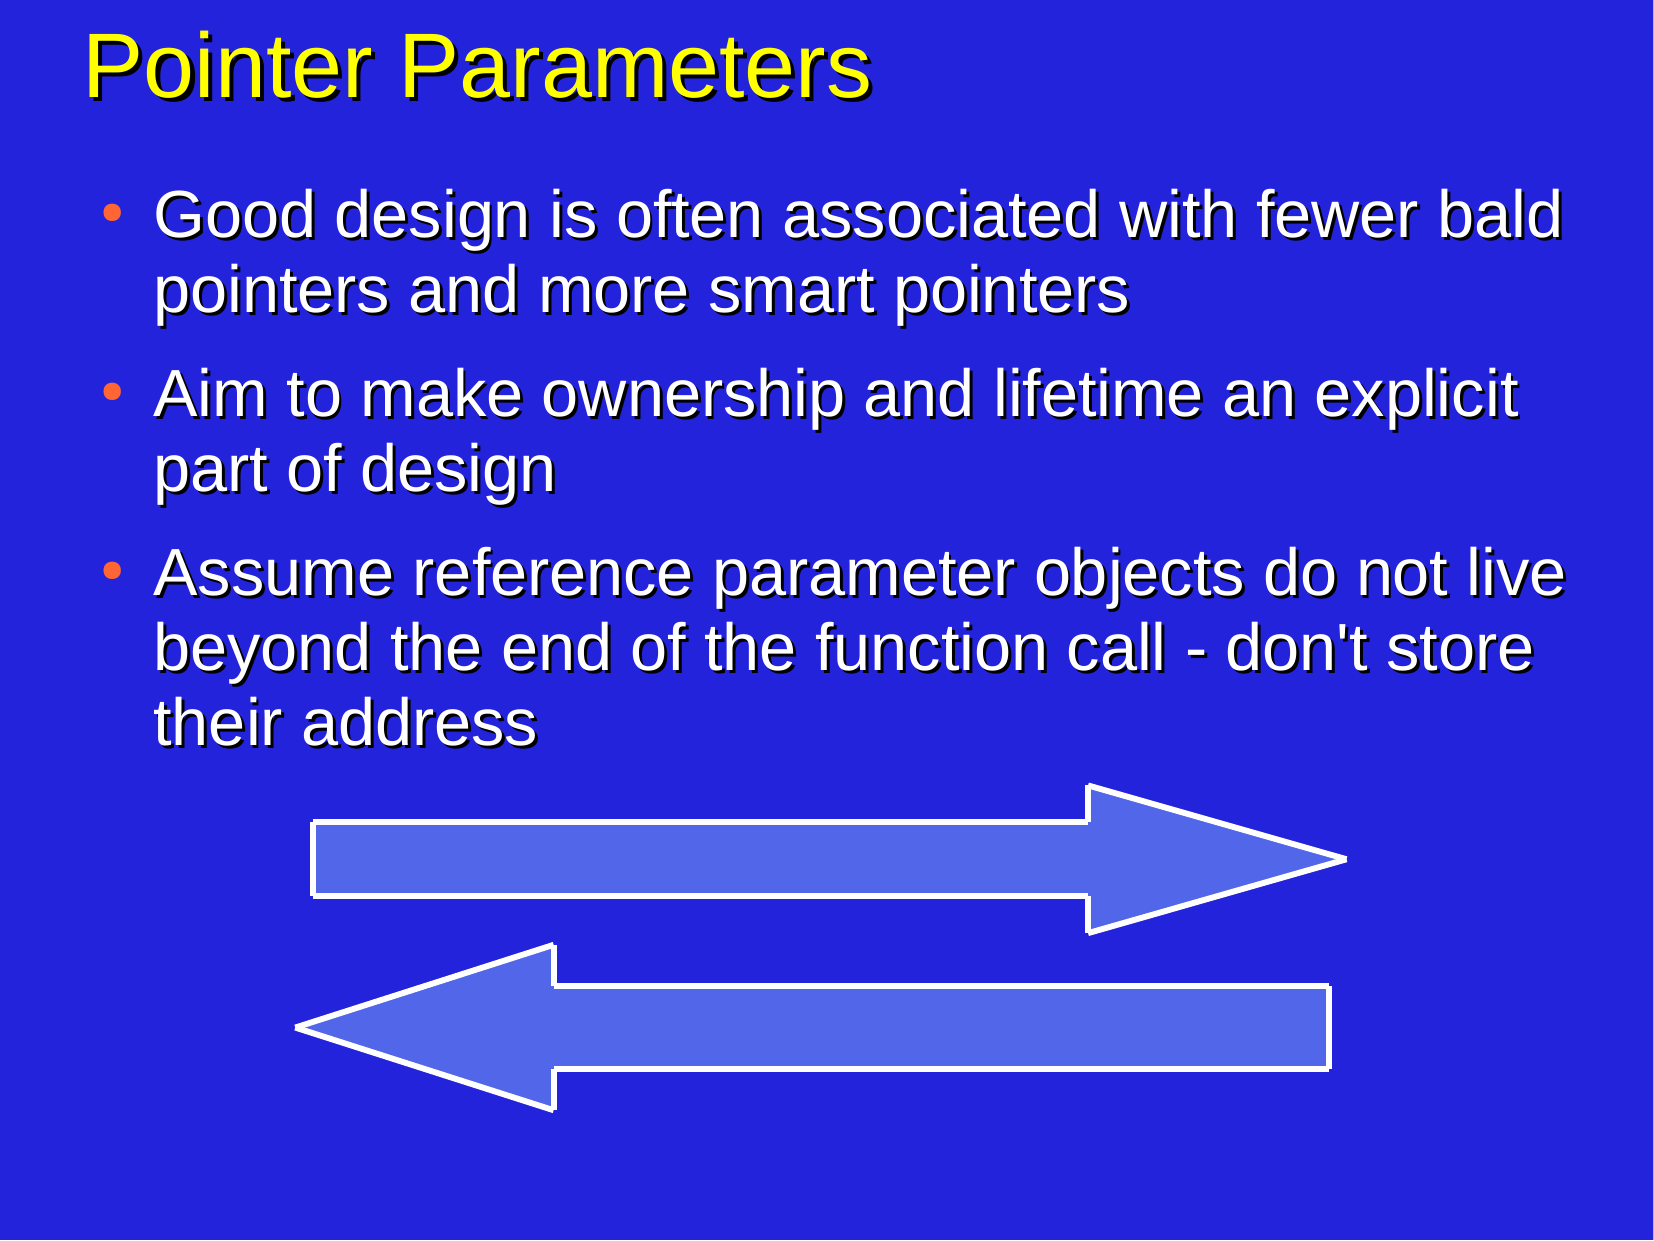

# Pointer Parameters
Good design is often associated with fewer bald pointers and more smart pointers
Aim to make ownership and lifetime an explicit part of design
Assume reference parameter objects do not live beyond the end of the function call - don't store their address